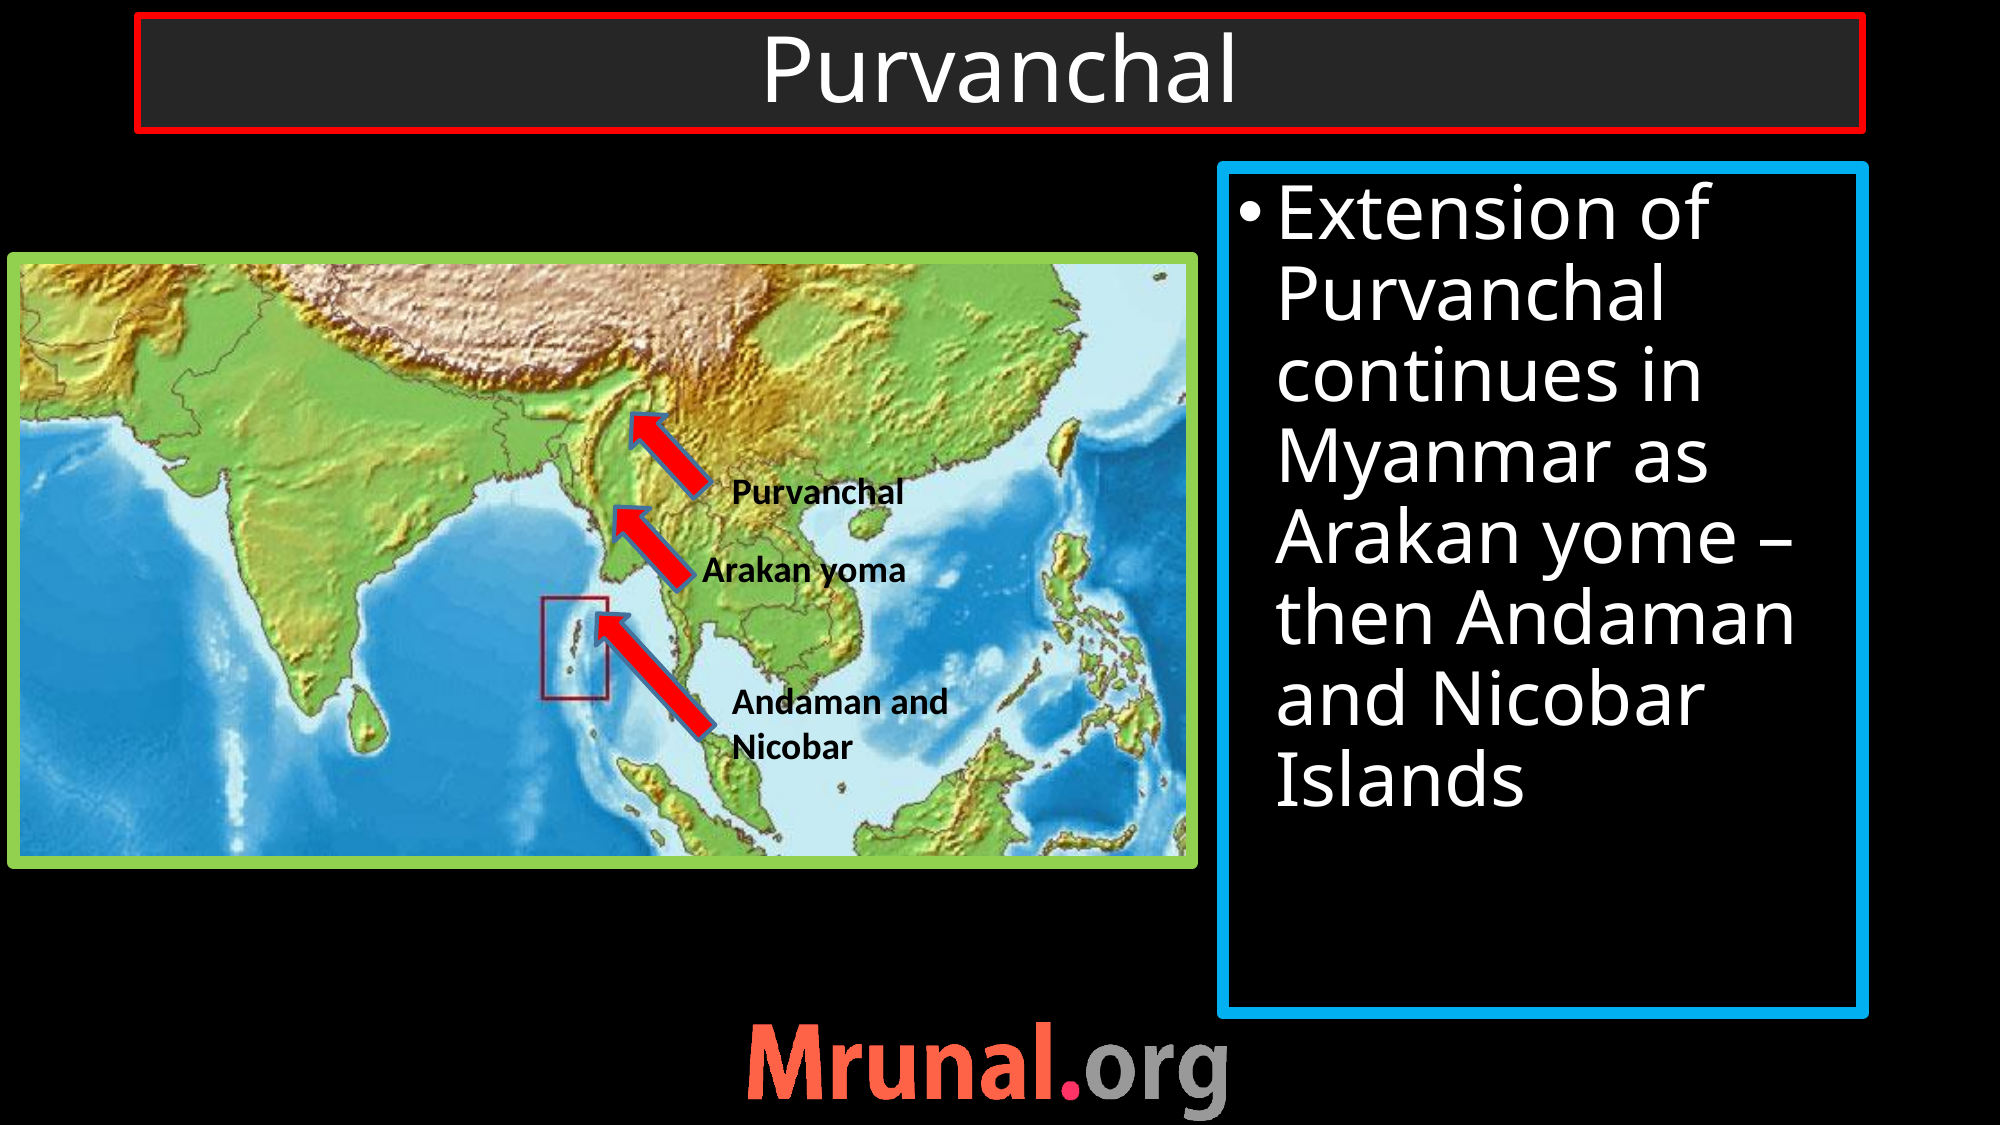

Purvanchal
# Extension of Purvanchal continues in Myanmar as Arakan yome –then Andaman and Nicobar Islands
Purvanchal
Arakan yoma
Andaman and Nicobar